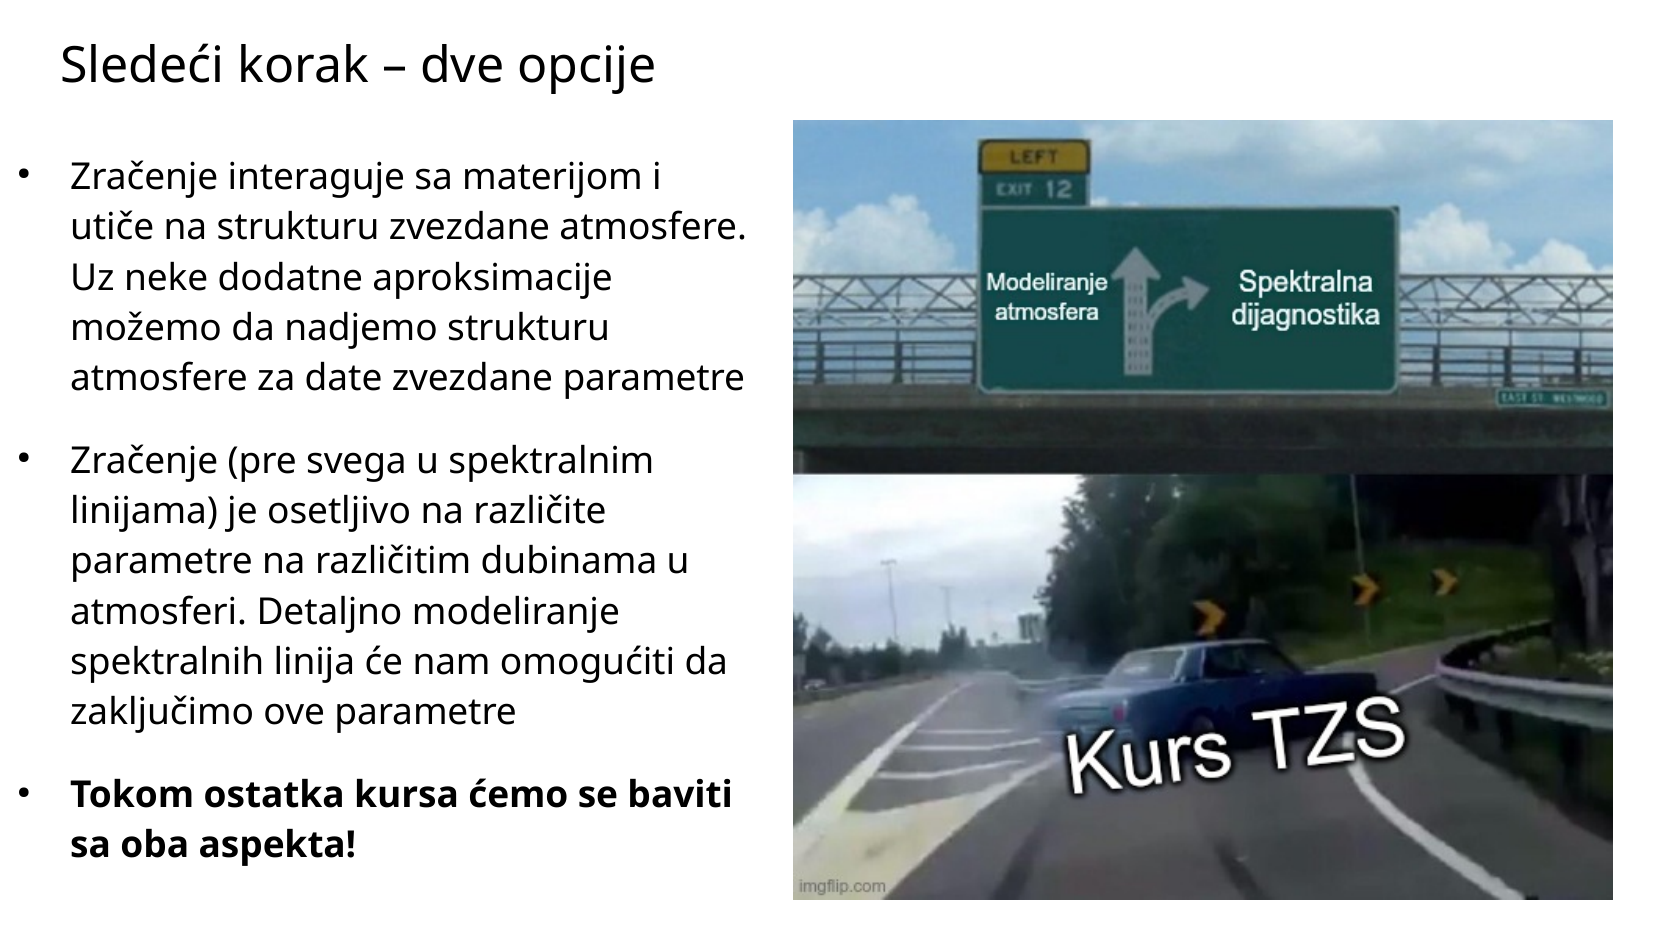

# Sledeći korak – dve opcije
Zračenje interaguje sa materijom i utiče na strukturu zvezdane atmosfere. Uz neke dodatne aproksimacije možemo da nadjemo strukturu atmosfere za date zvezdane parametre
Zračenje (pre svega u spektralnim linijama) je osetljivo na različite parametre na različitim dubinama u atmosferi. Detaljno modeliranje spektralnih linija će nam omogućiti da zaključimo ove parametre
Tokom ostatka kursa ćemo se baviti sa oba aspekta!